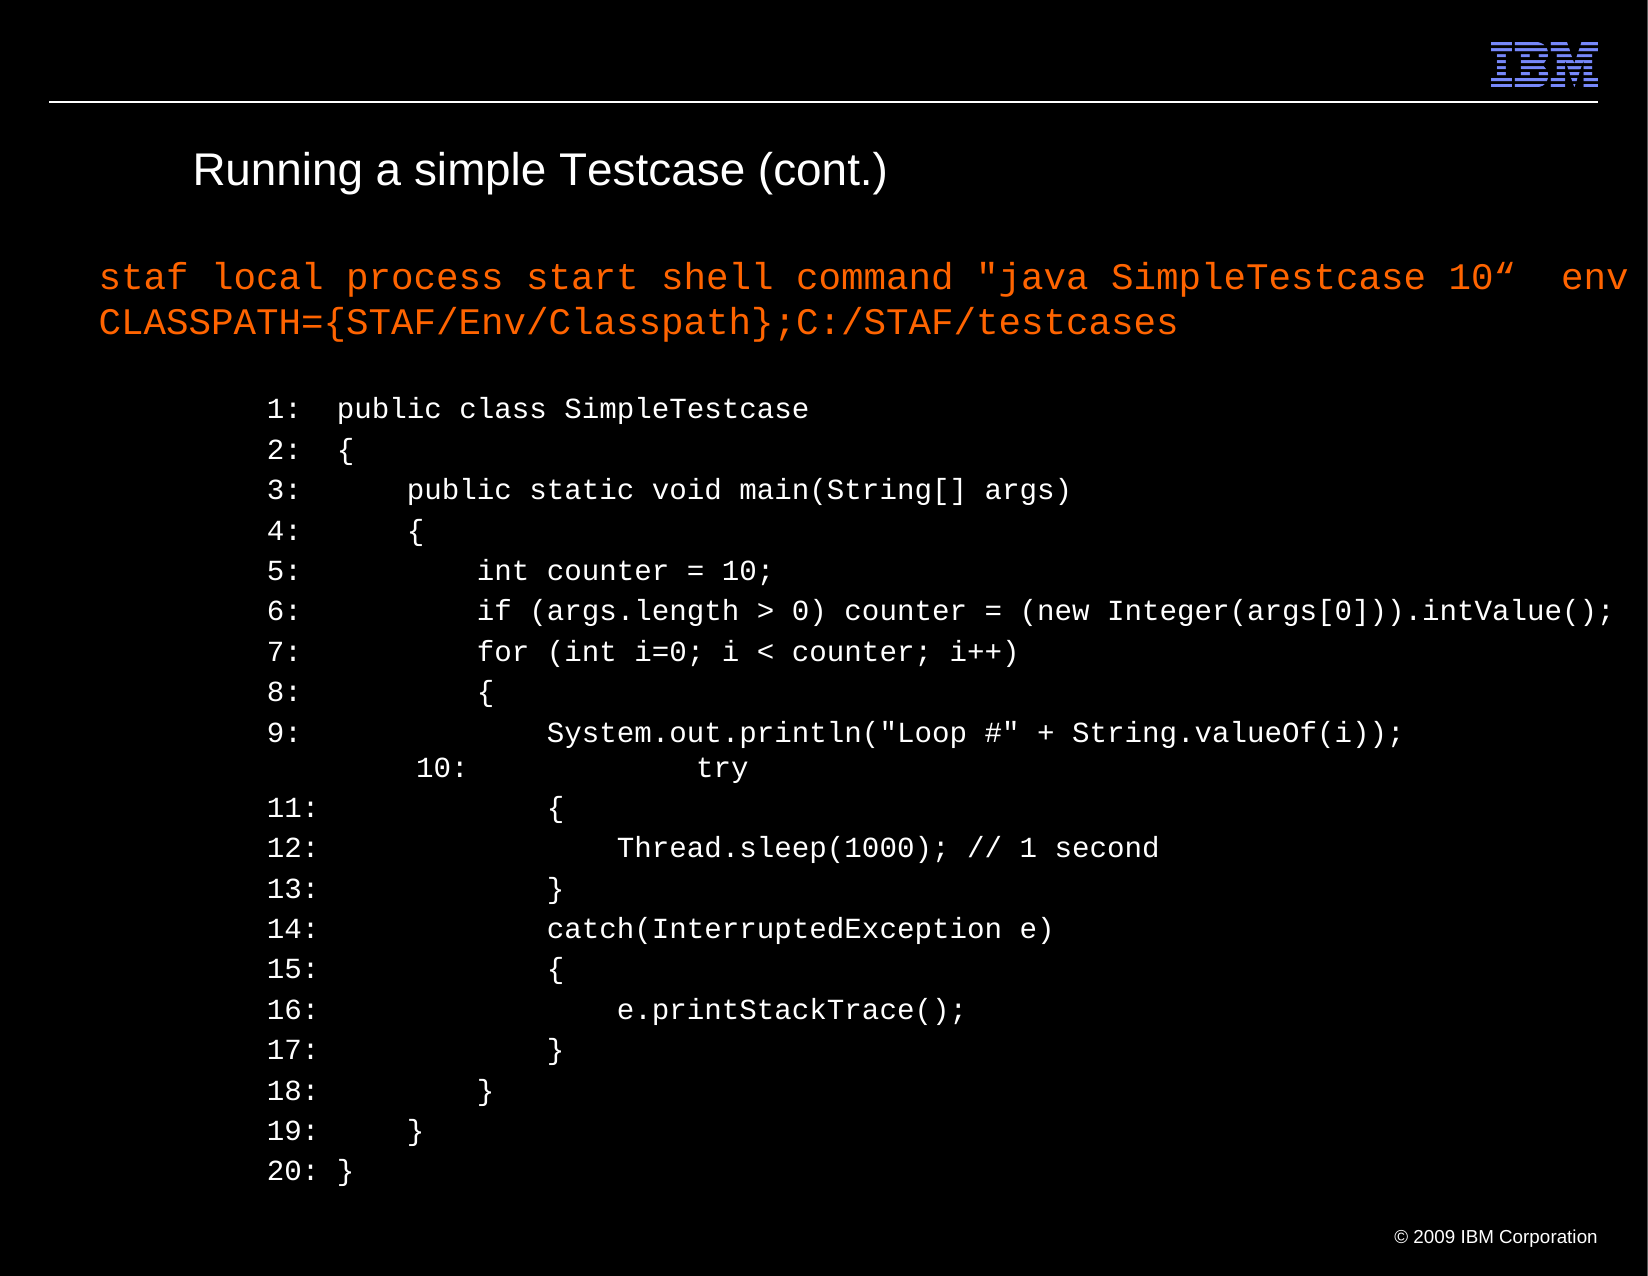

# Running a simple Testcase (cont.)
staf local process start shell command "java SimpleTestcase 10“ env CLASSPATH={STAF/Env/Classpath};C:/STAF/testcases
1: public class SimpleTestcase
2: {
3: public static void main(String[] args)
4: {
5: int counter = 10;
6: if (args.length > 0) counter = (new Integer(args[0])).intValue();
7: for (int i=0; i < counter; i++)
8: {
9: System.out.println("Loop #" + String.valueOf(i)); 	 10: try
11: {
12: Thread.sleep(1000); // 1 second
13: }
14: catch(InterruptedException e)
15: {
16: e.printStackTrace();
17: }
18: }
19: }
20: }